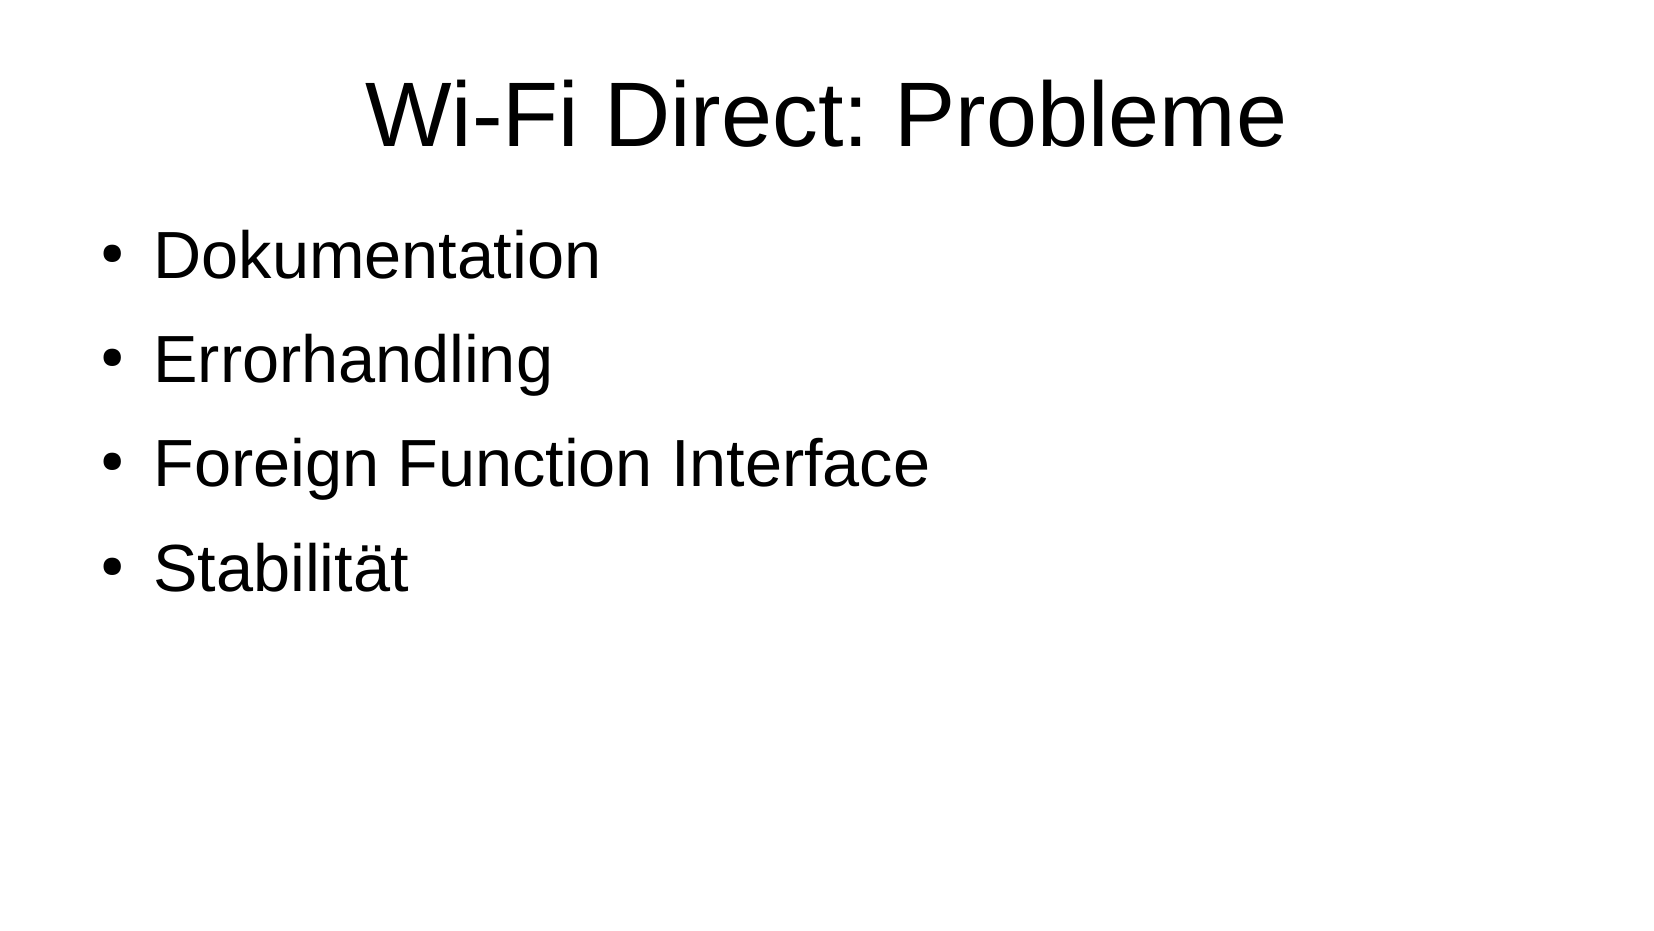

# Wi-Fi Direct: Probleme
Dokumentation
Errorhandling
Foreign Function Interface
Stabilität